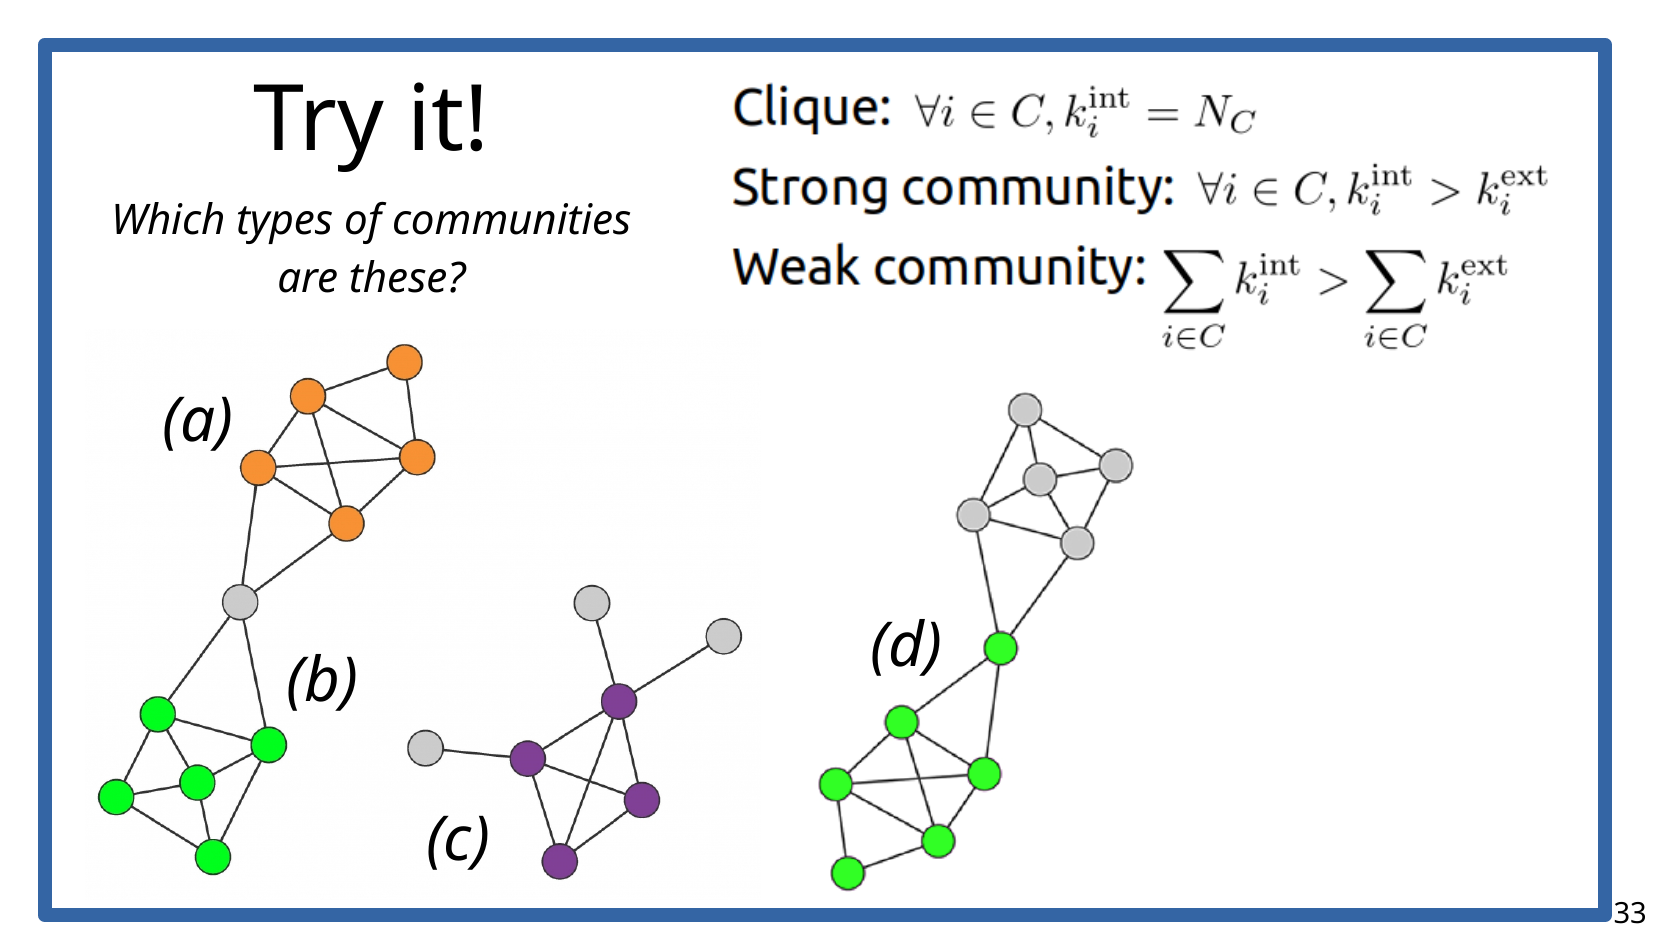

# Try it!
Which types of communities are these?
(a)
(d)
(b)
(c)
33